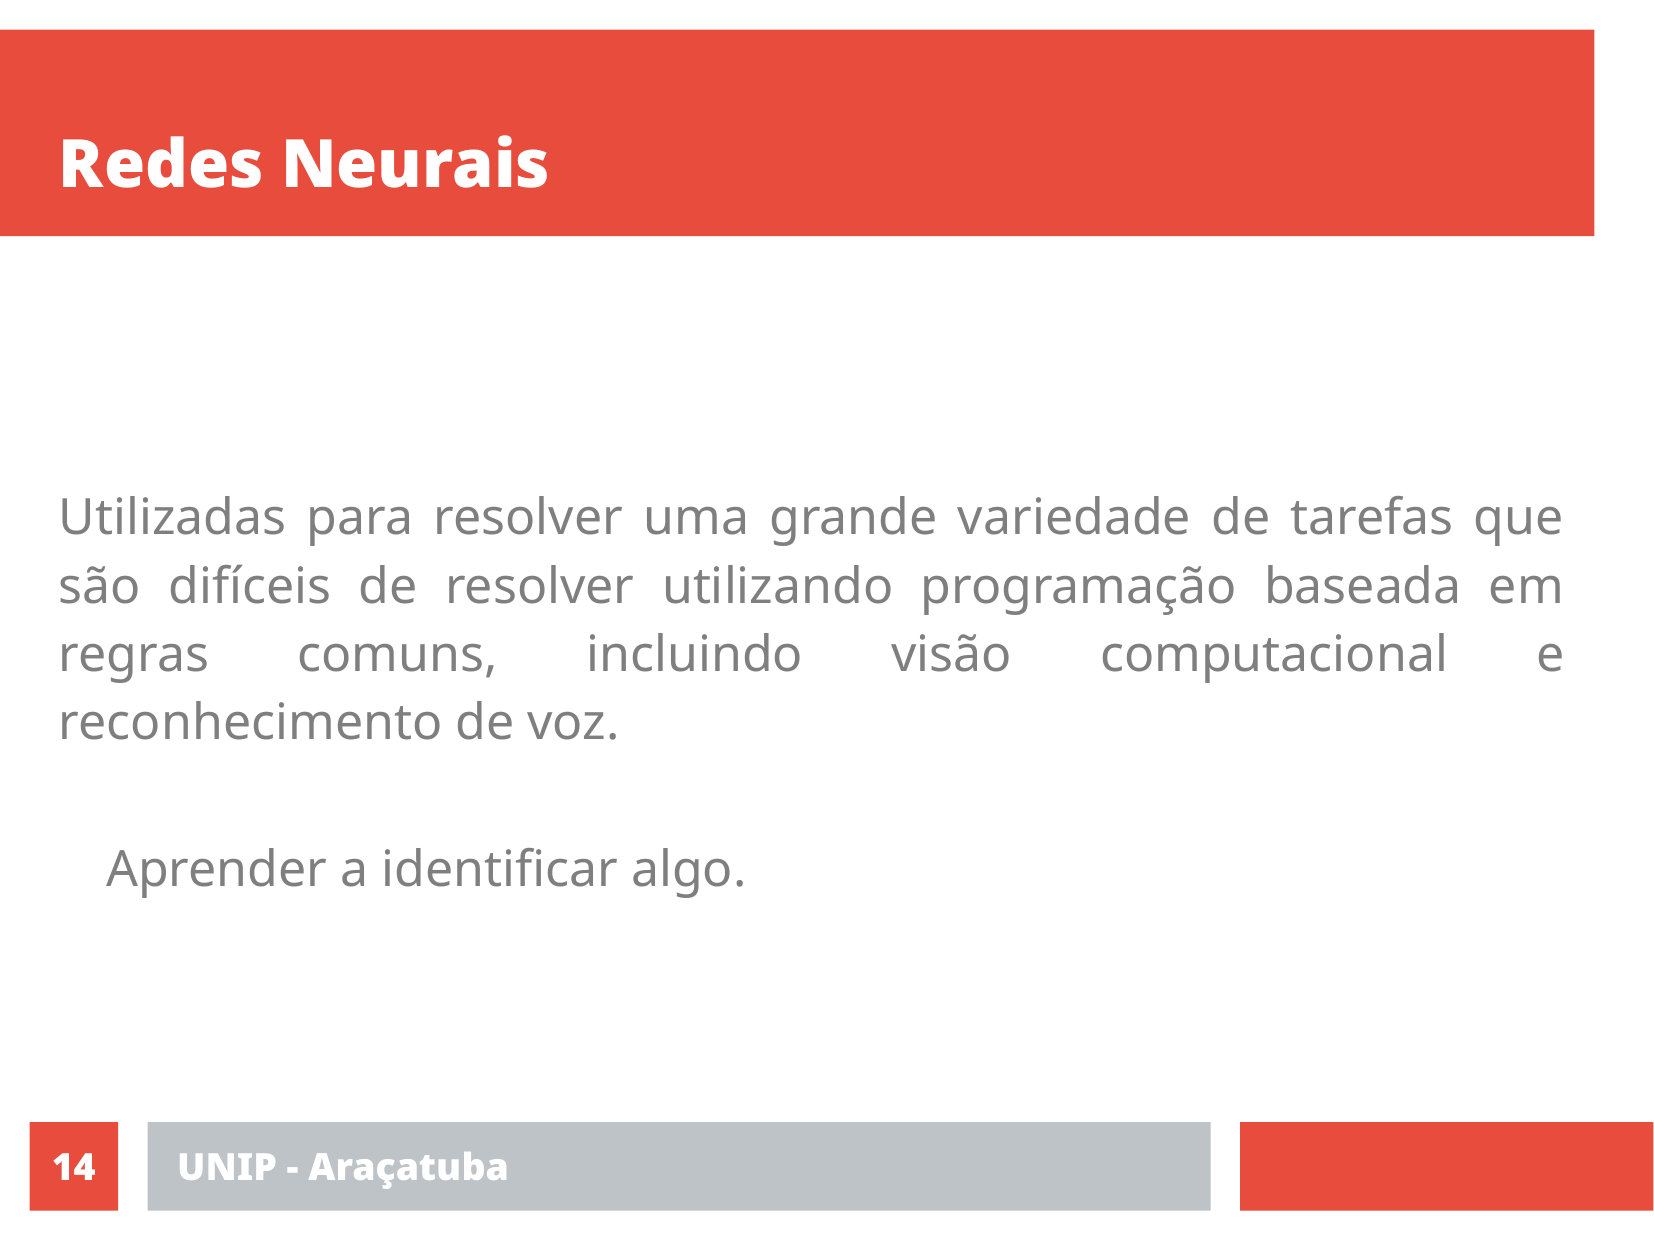

# Redes Neurais
Utilizadas para resolver uma grande variedade de tarefas que são difíceis de resolver utilizando programação baseada em regras comuns, incluindo visão computacional e reconhecimento de voz.
Aprender a identificar algo.
14
UNIP - Araçatuba